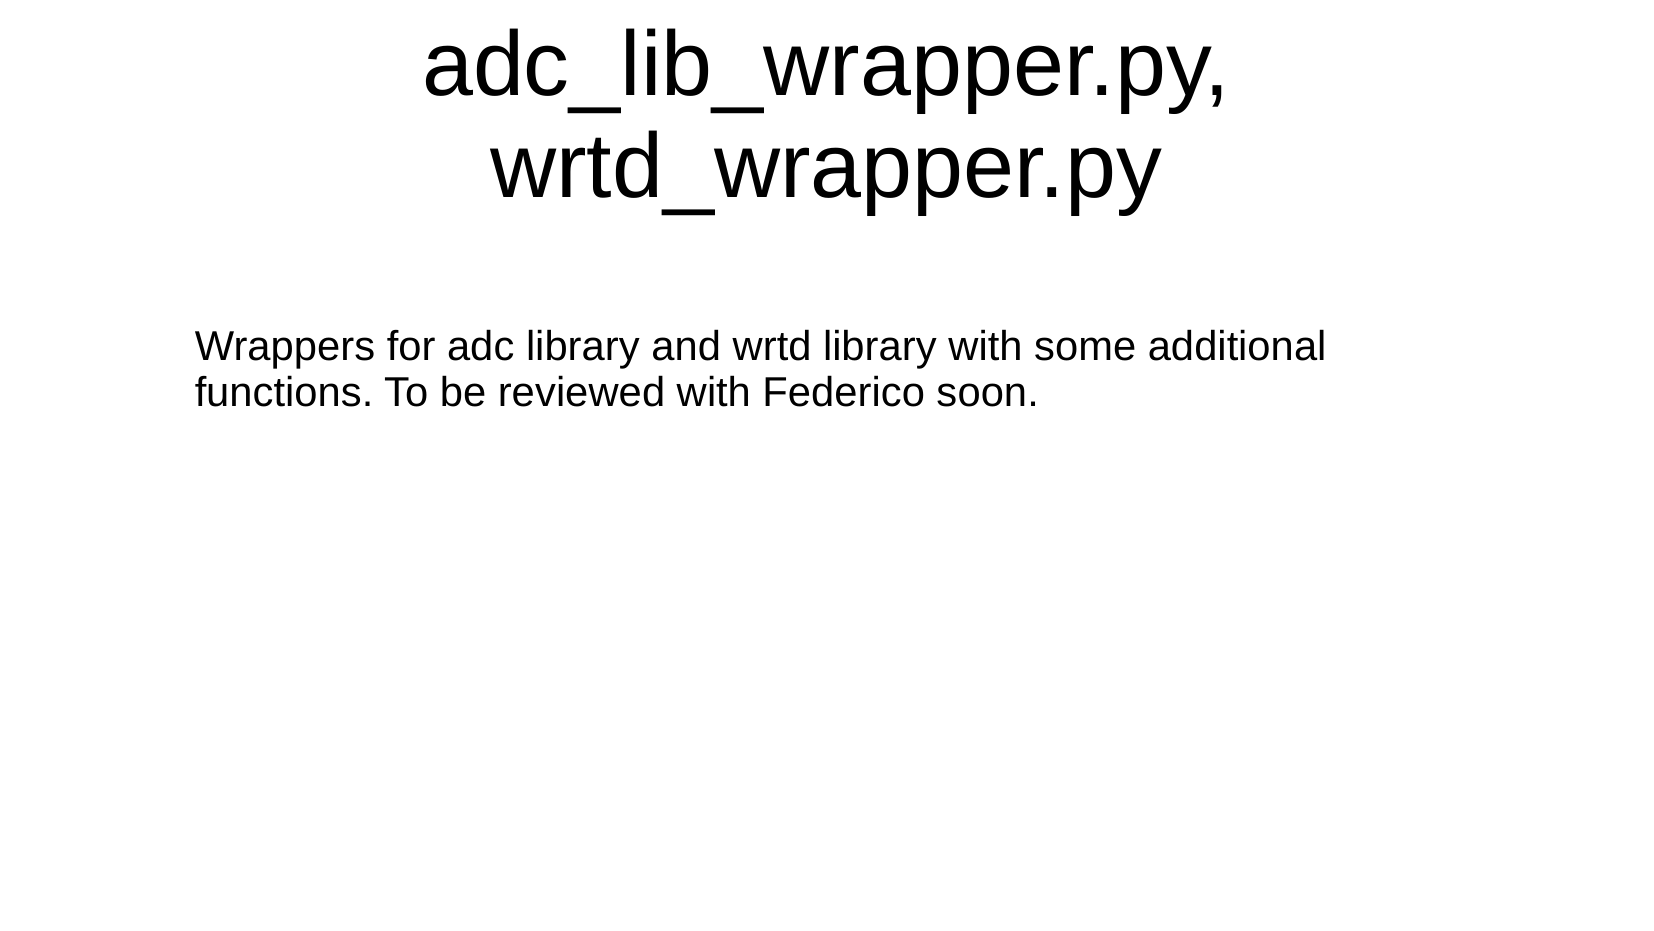

# adc_lib_wrapper.py, wrtd_wrapper.py
Wrappers for adc library and wrtd library with some additional functions. To be reviewed with Federico soon.